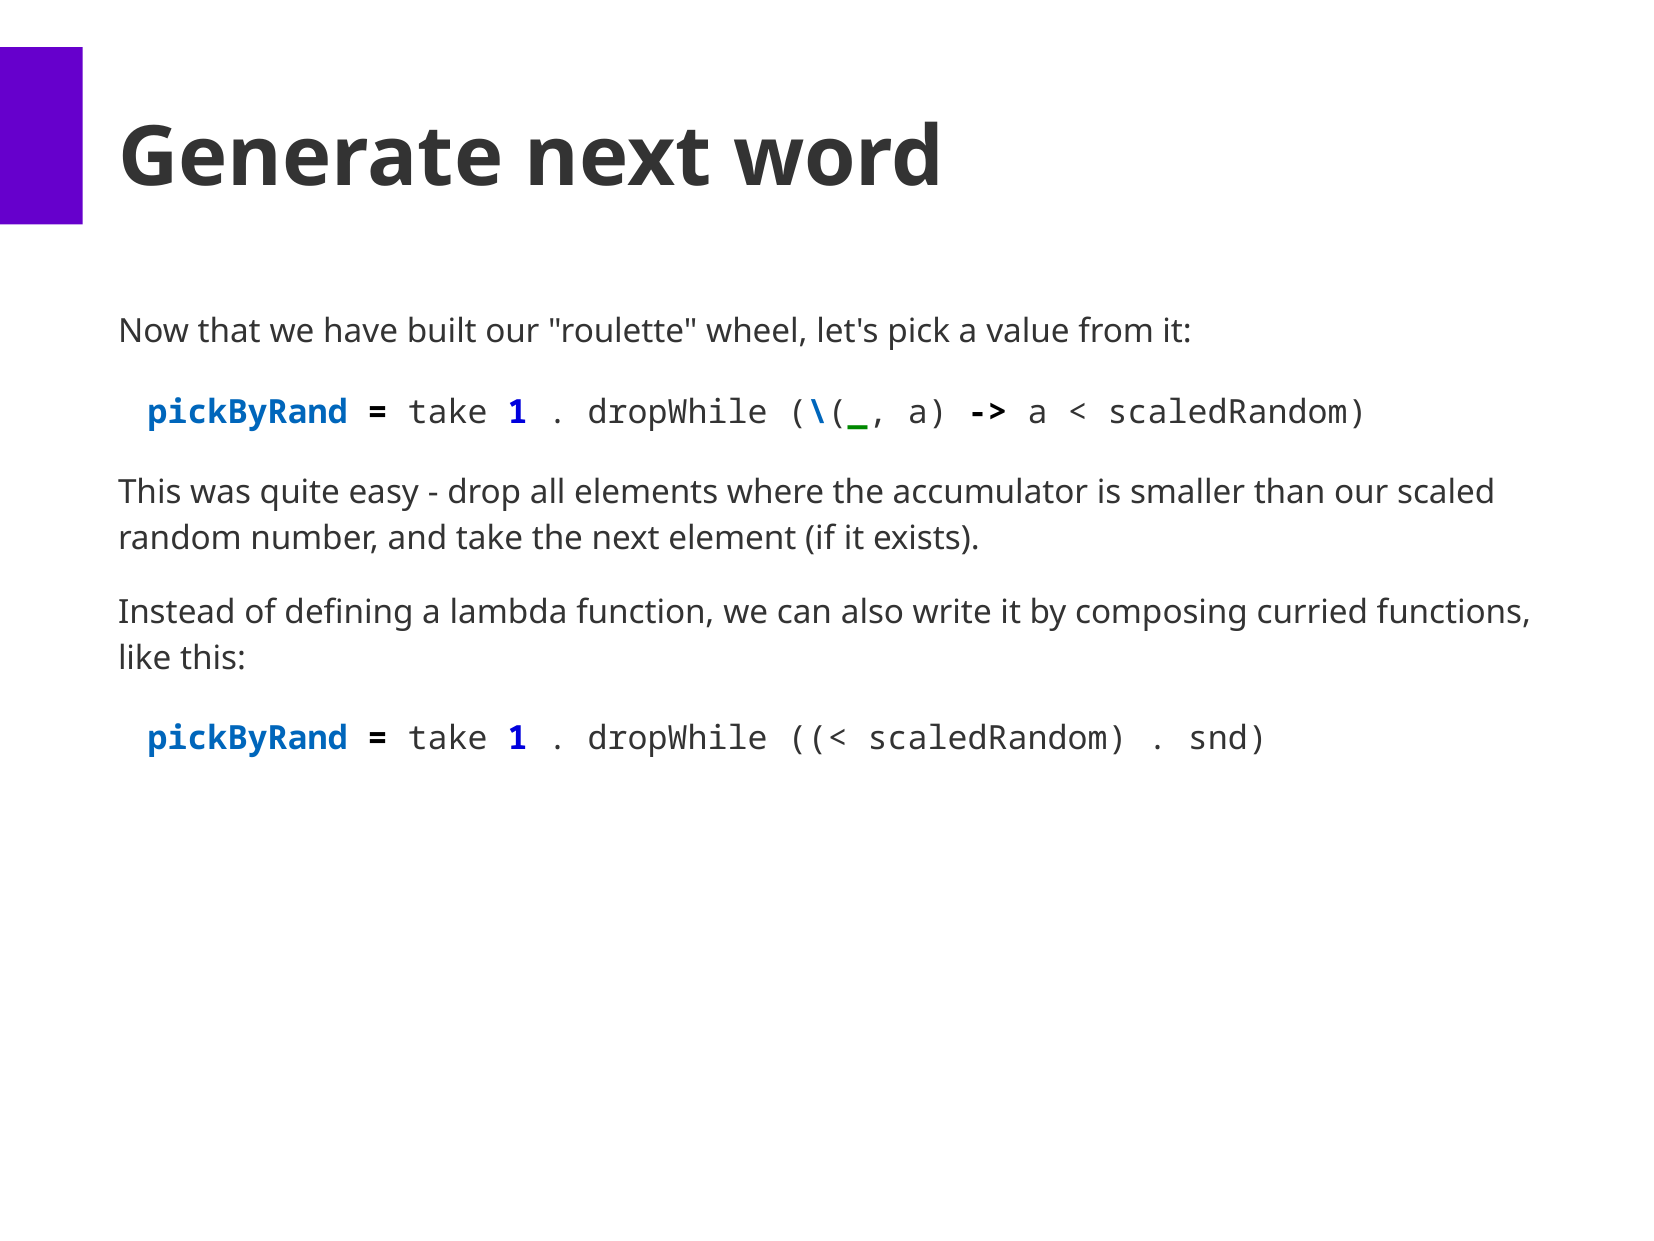

# Generate next word
Now that we have built our "roulette" wheel, let's pick a value from it:
pickByRand = take 1 . dropWhile (\(_, a) -> a < scaledRandom)
This was quite easy - drop all elements where the accumulator is smaller than our scaled random number, and take the next element (if it exists).
Instead of defining a lambda function, we can also write it by composing curried functions, like this:
pickByRand = take 1 . dropWhile ((< scaledRandom) . snd)